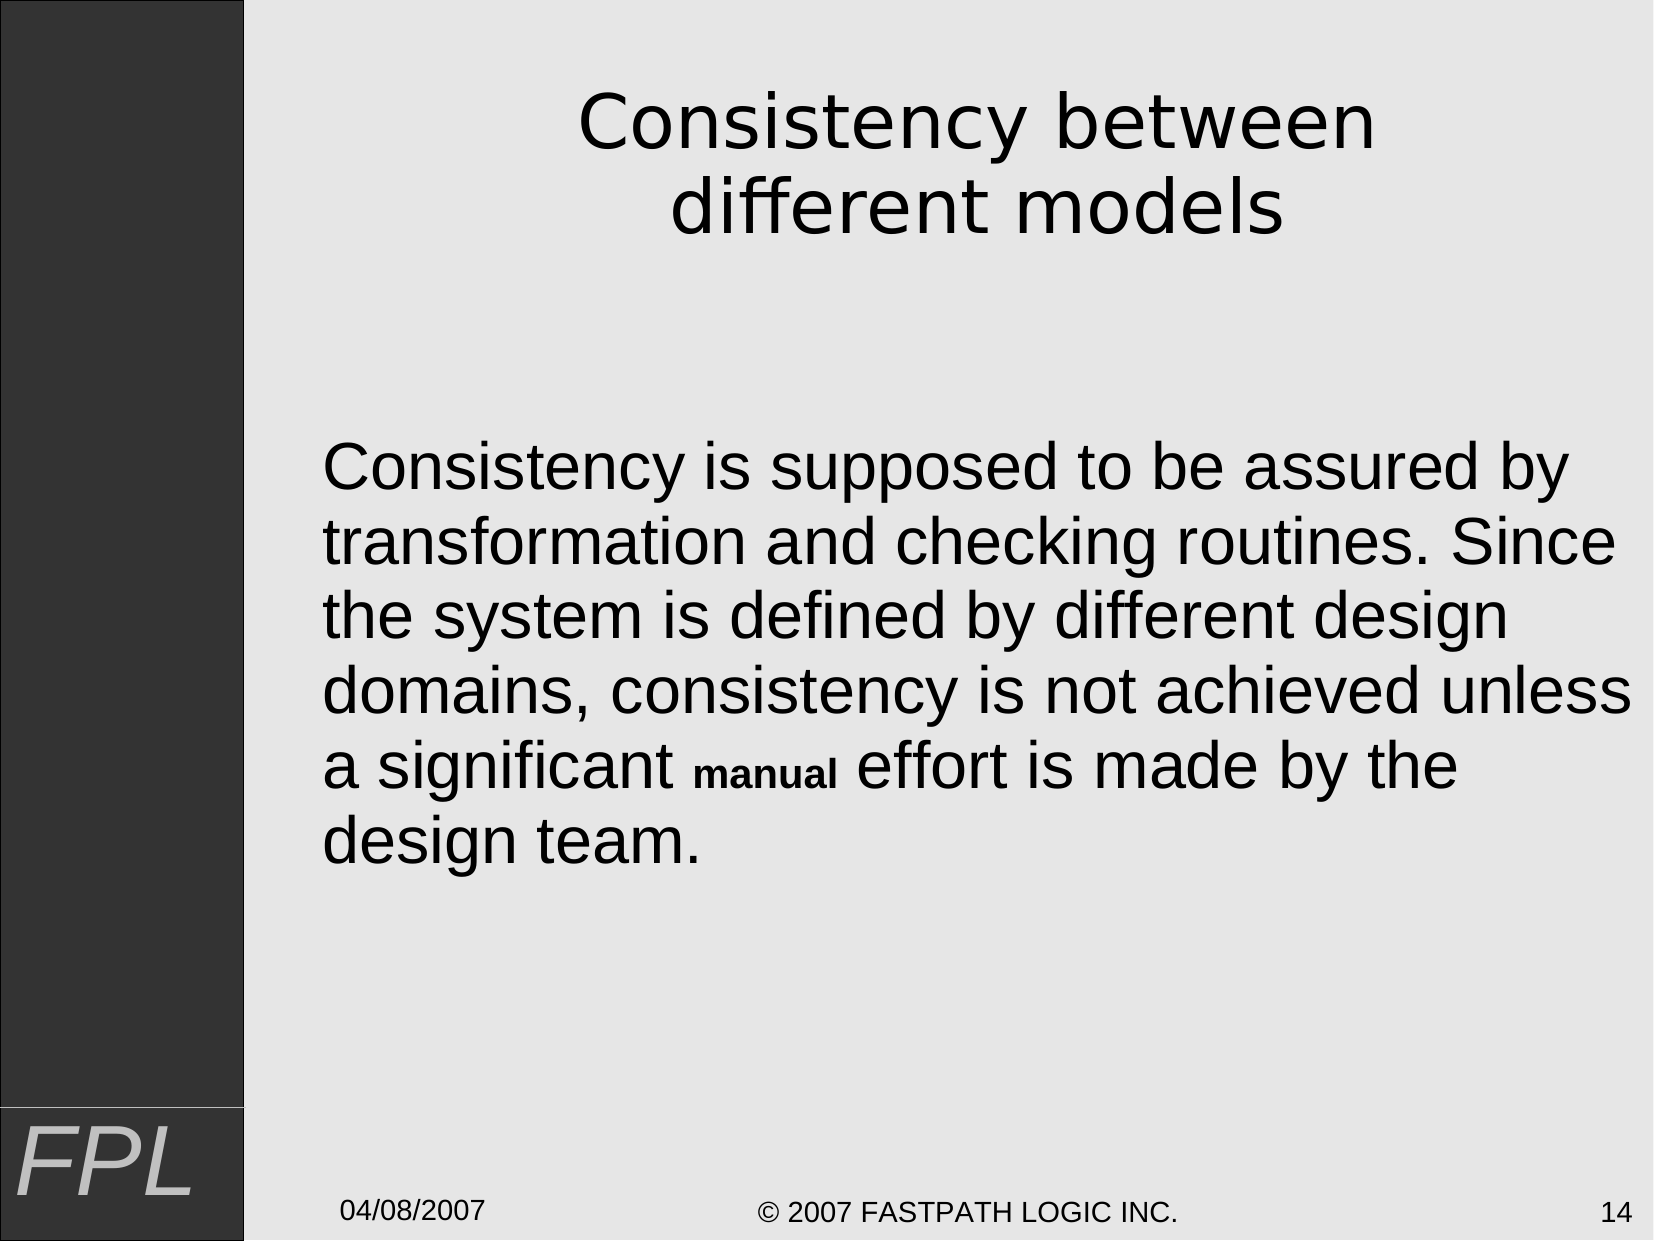

# Consistency between different models
Consistency is supposed to be assured by transformation and checking routines. Since the system is defined by different design domains, consistency is not achieved unless a significant manual effort is made by the design team.
04/08/2007
14
© 2007 FASTPATH LOGIC INC.